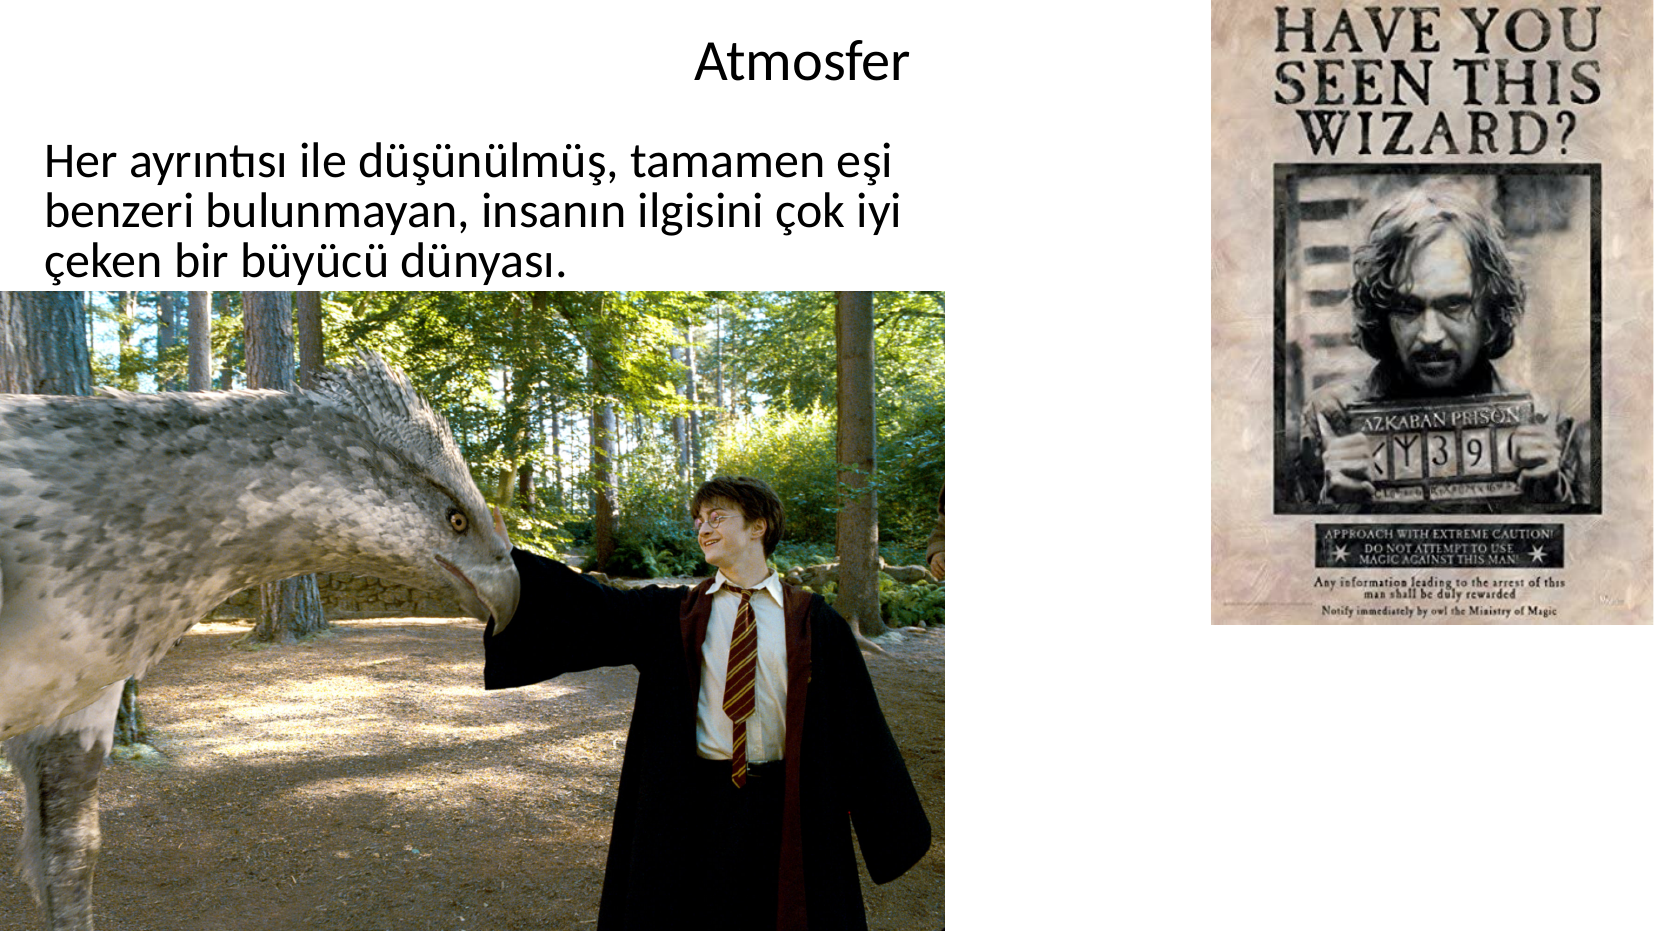

Atmosfer
Her ayrıntısı ile düşünülmüş, tamamen eşi benzeri bulunmayan, insanın ilgisini çok iyi çeken bir büyücü dünyası.